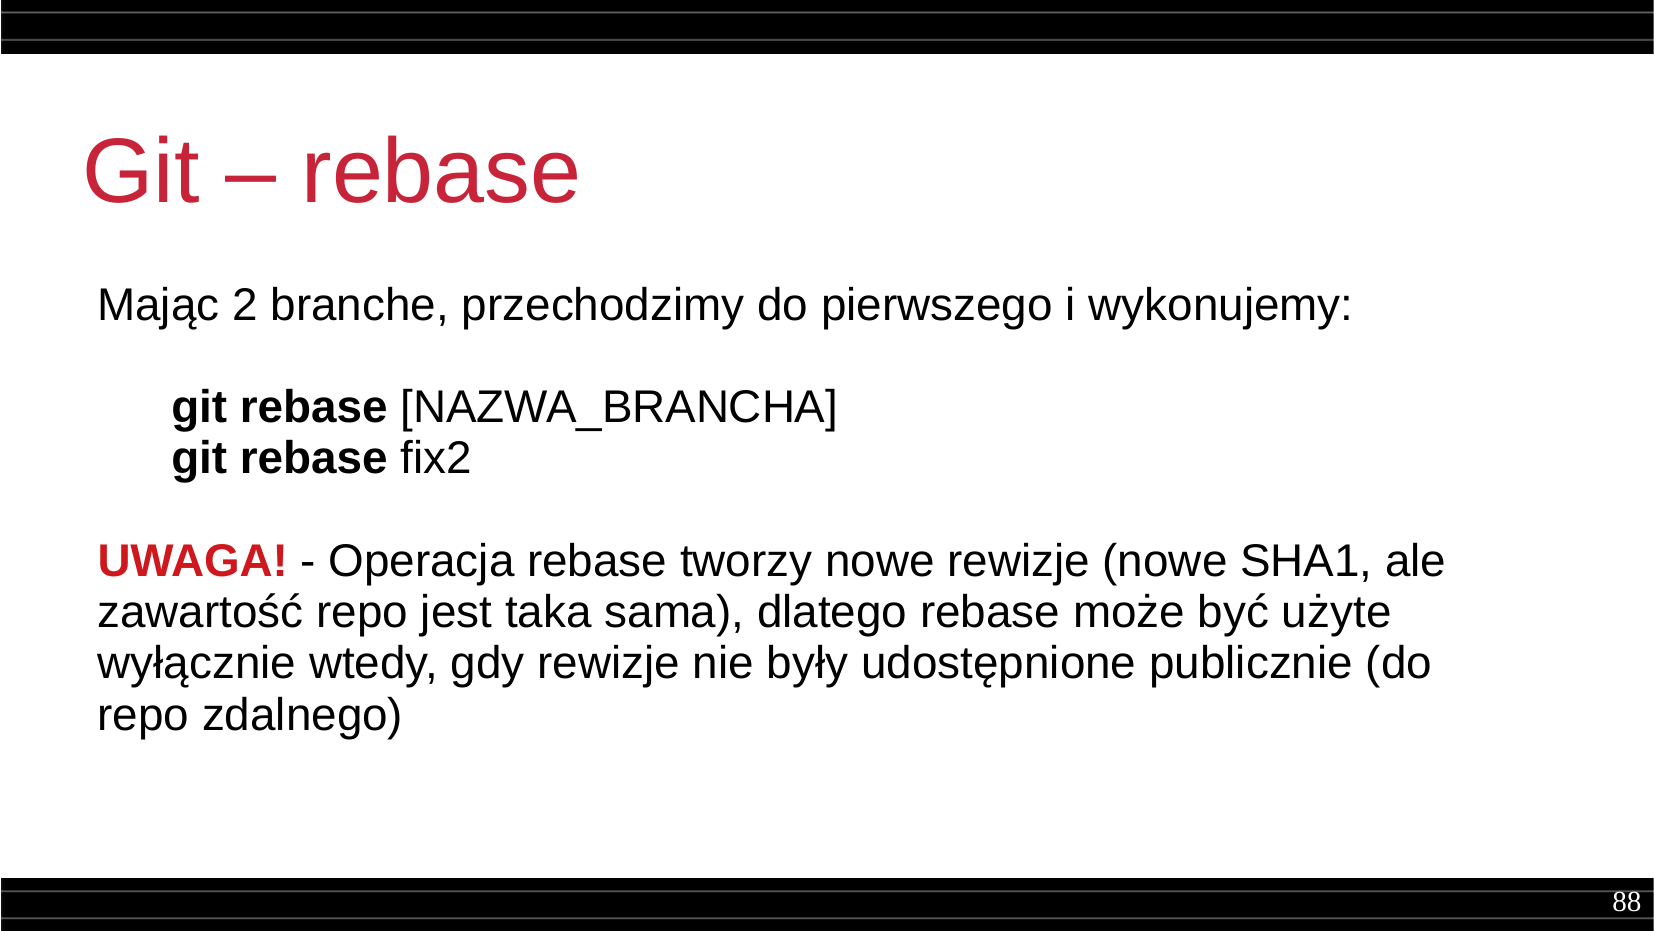

# Git – rebase
Mając 2 branche, przechodzimy do pierwszego i wykonujemy:
	git rebase [NAZWA_BRANCHA]
	git rebase fix2
UWAGA! - Operacja rebase tworzy nowe rewizje (nowe SHA1, ale zawartość repo jest taka sama), dlatego rebase może być użyte wyłącznie wtedy, gdy rewizje nie były udostępnione publicznie (do repo zdalnego)